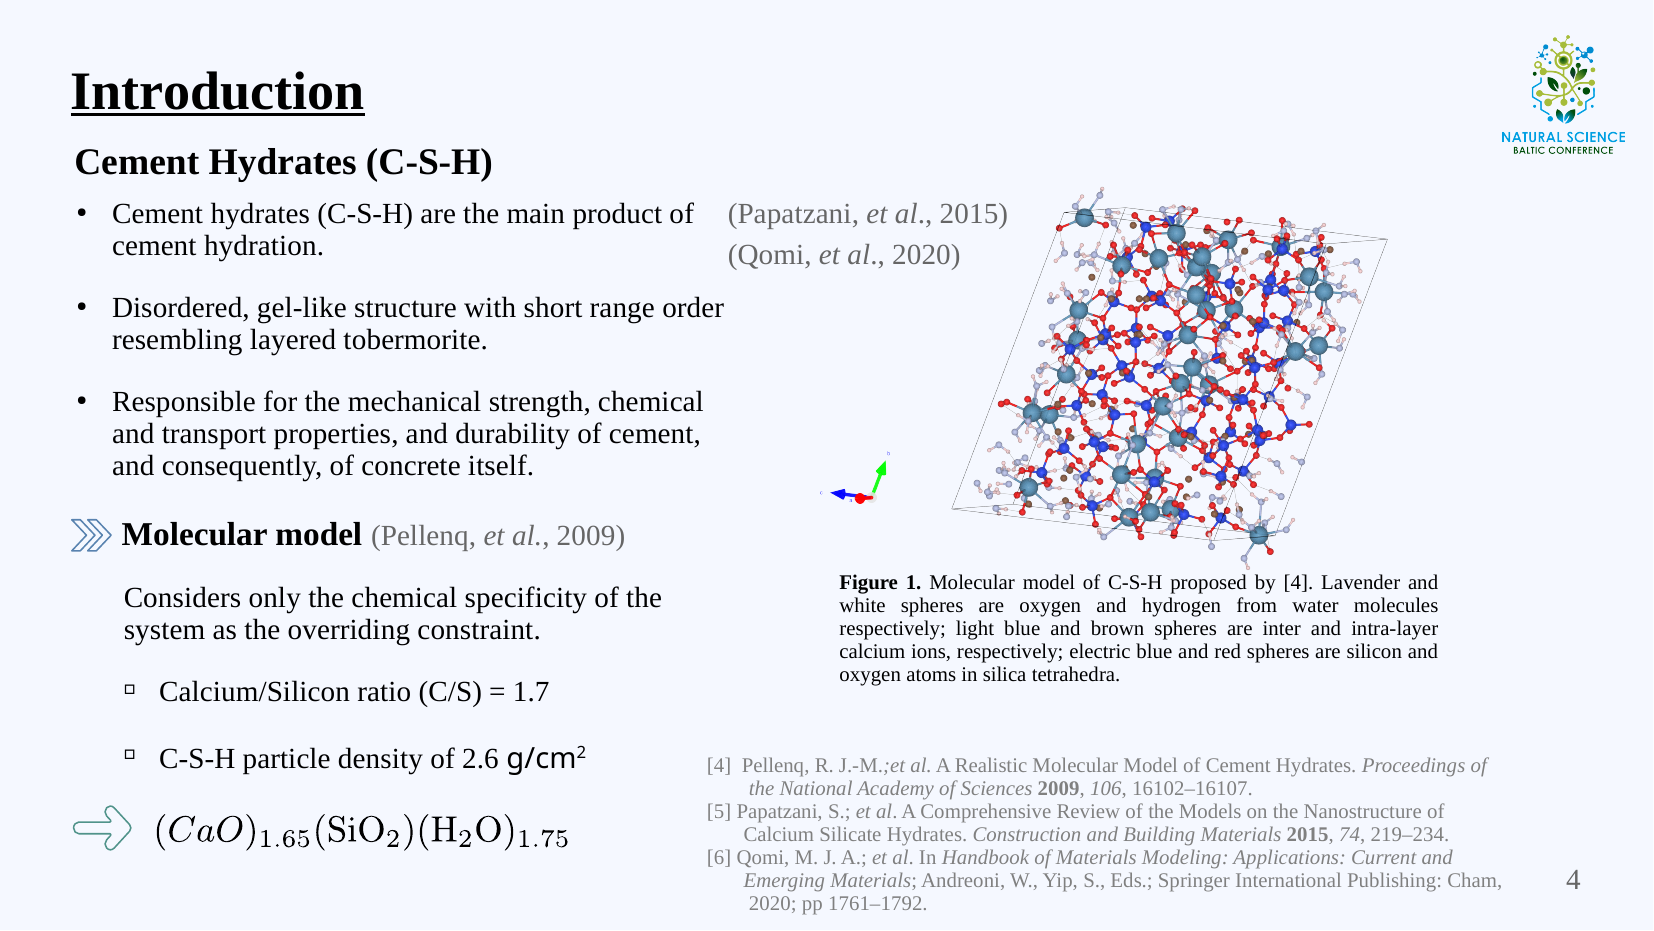

# Introduction
Cement Hydrates (C-S-H)
Cement hydrates (C-S-H) are the main product of cement hydration.
Disordered, gel-like structure with short range order resembling layered tobermorite.
Responsible for the mechanical strength, chemical and transport properties, and durability of cement, and consequently, of concrete itself.
(Papatzani, et al., 2015)
(Qomi, et al., 2020)
Molecular model (Pellenq, et al., 2009)
Figure 1. Molecular model of C-S-H proposed by [4]. Lavender and white spheres are oxygen and hydrogen from water molecules respectively; light blue and brown spheres are inter and intra-layer calcium ions, respectively; electric blue and red spheres are silicon and oxygen atoms in silica tetrahedra.
Considers only the chemical specificity of the system as the overriding constraint.
Calcium/Silicon ratio (C/S) = 1.7
C-S-H particle density of 2.6 g/cm2
[4] Pellenq, R. J.-M.;et al. A Realistic Molecular Model of Cement Hydrates. Proceedings of the National Academy of Sciences 2009, 106, 16102–16107.
[5] Papatzani, S.; et al. A Comprehensive Review of the Models on the Nanostructure of Calcium Silicate Hydrates. Construction and Building Materials 2015, 74, 219–234.
[6] Qomi, M. J. A.; et al. In Handbook of Materials Modeling: Applications: Current and Emerging Materials; Andreoni, W., Yip, S., Eds.; Springer International Publishing: Cham, 2020; pp 1761–1792.